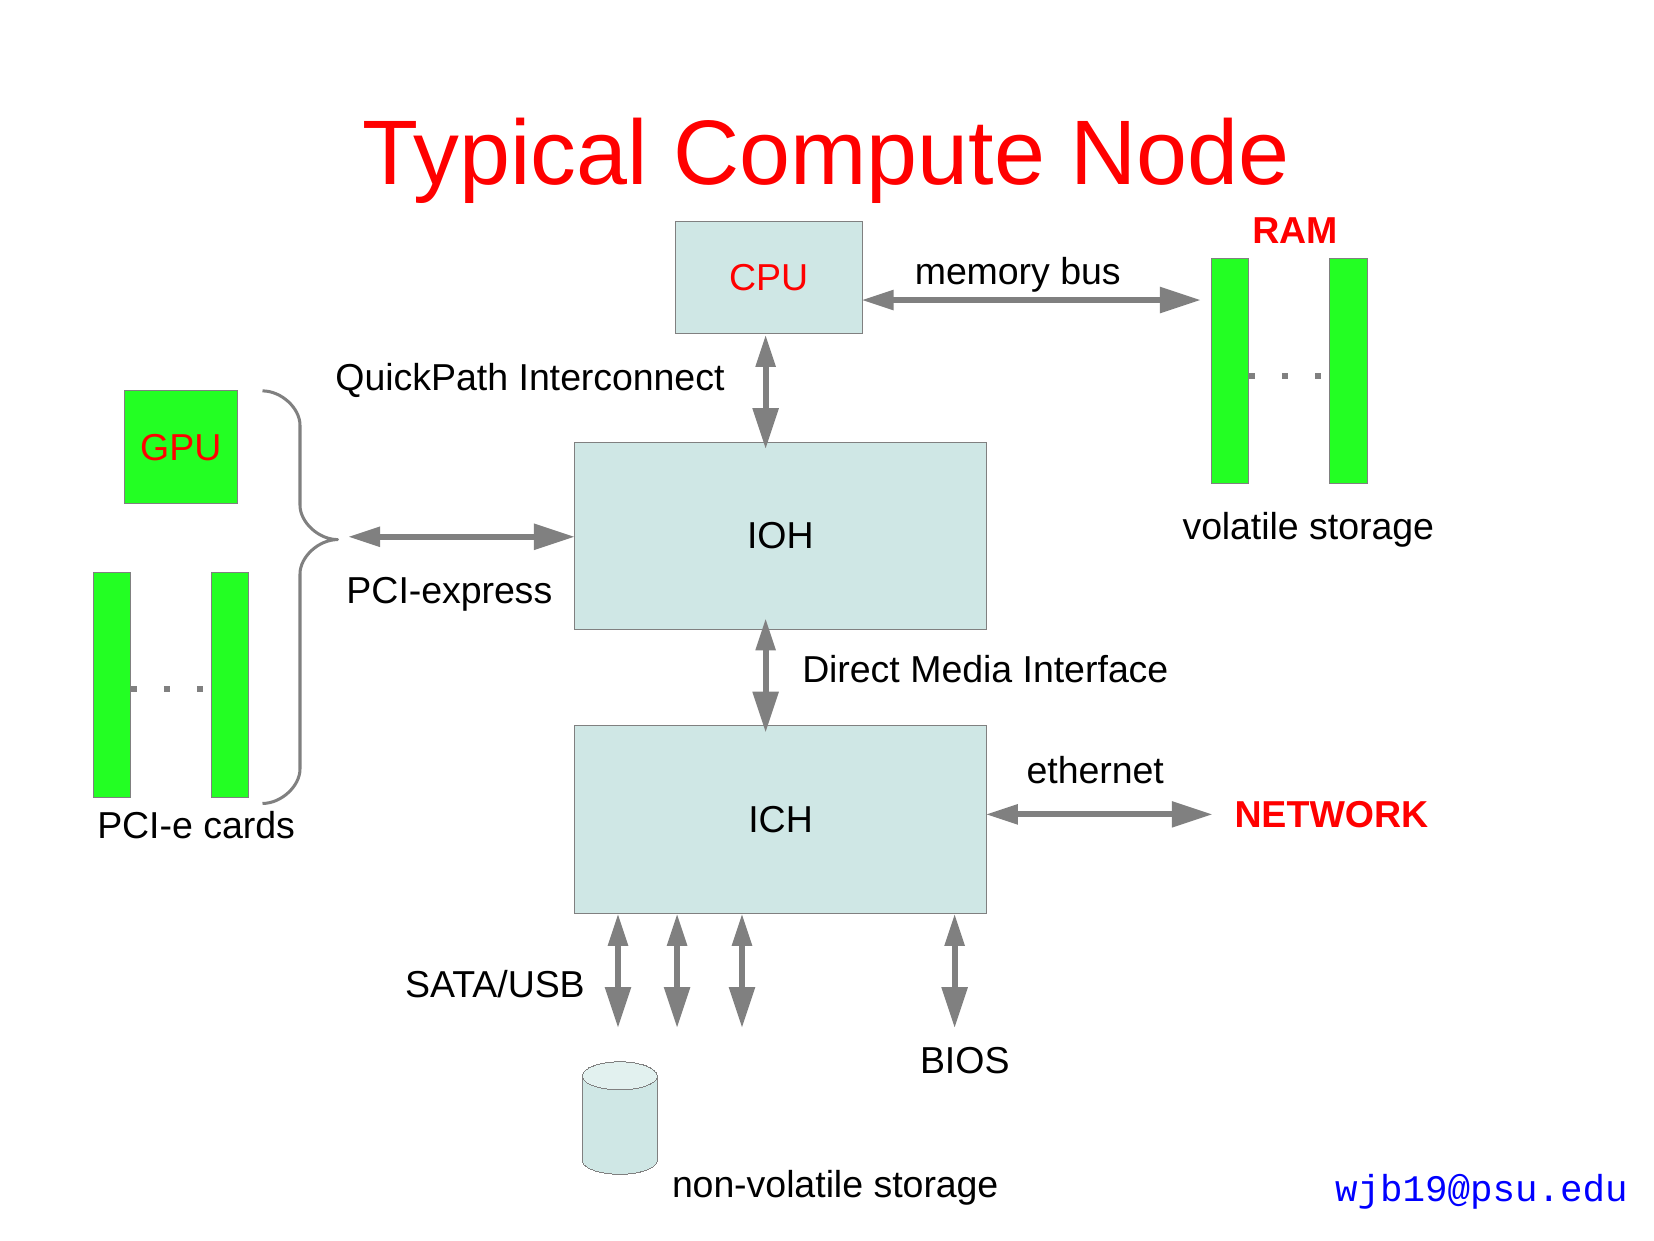

# Typical Compute Node
RAM
CPU
memory bus
QuickPath Interconnect
GPU
IOH
volatile storage
PCI-express
Direct Media Interface
ICH
ethernet
NETWORK
PCI-e cards
SATA/USB
BIOS
non-volatile storage
wjb19@psu.edu